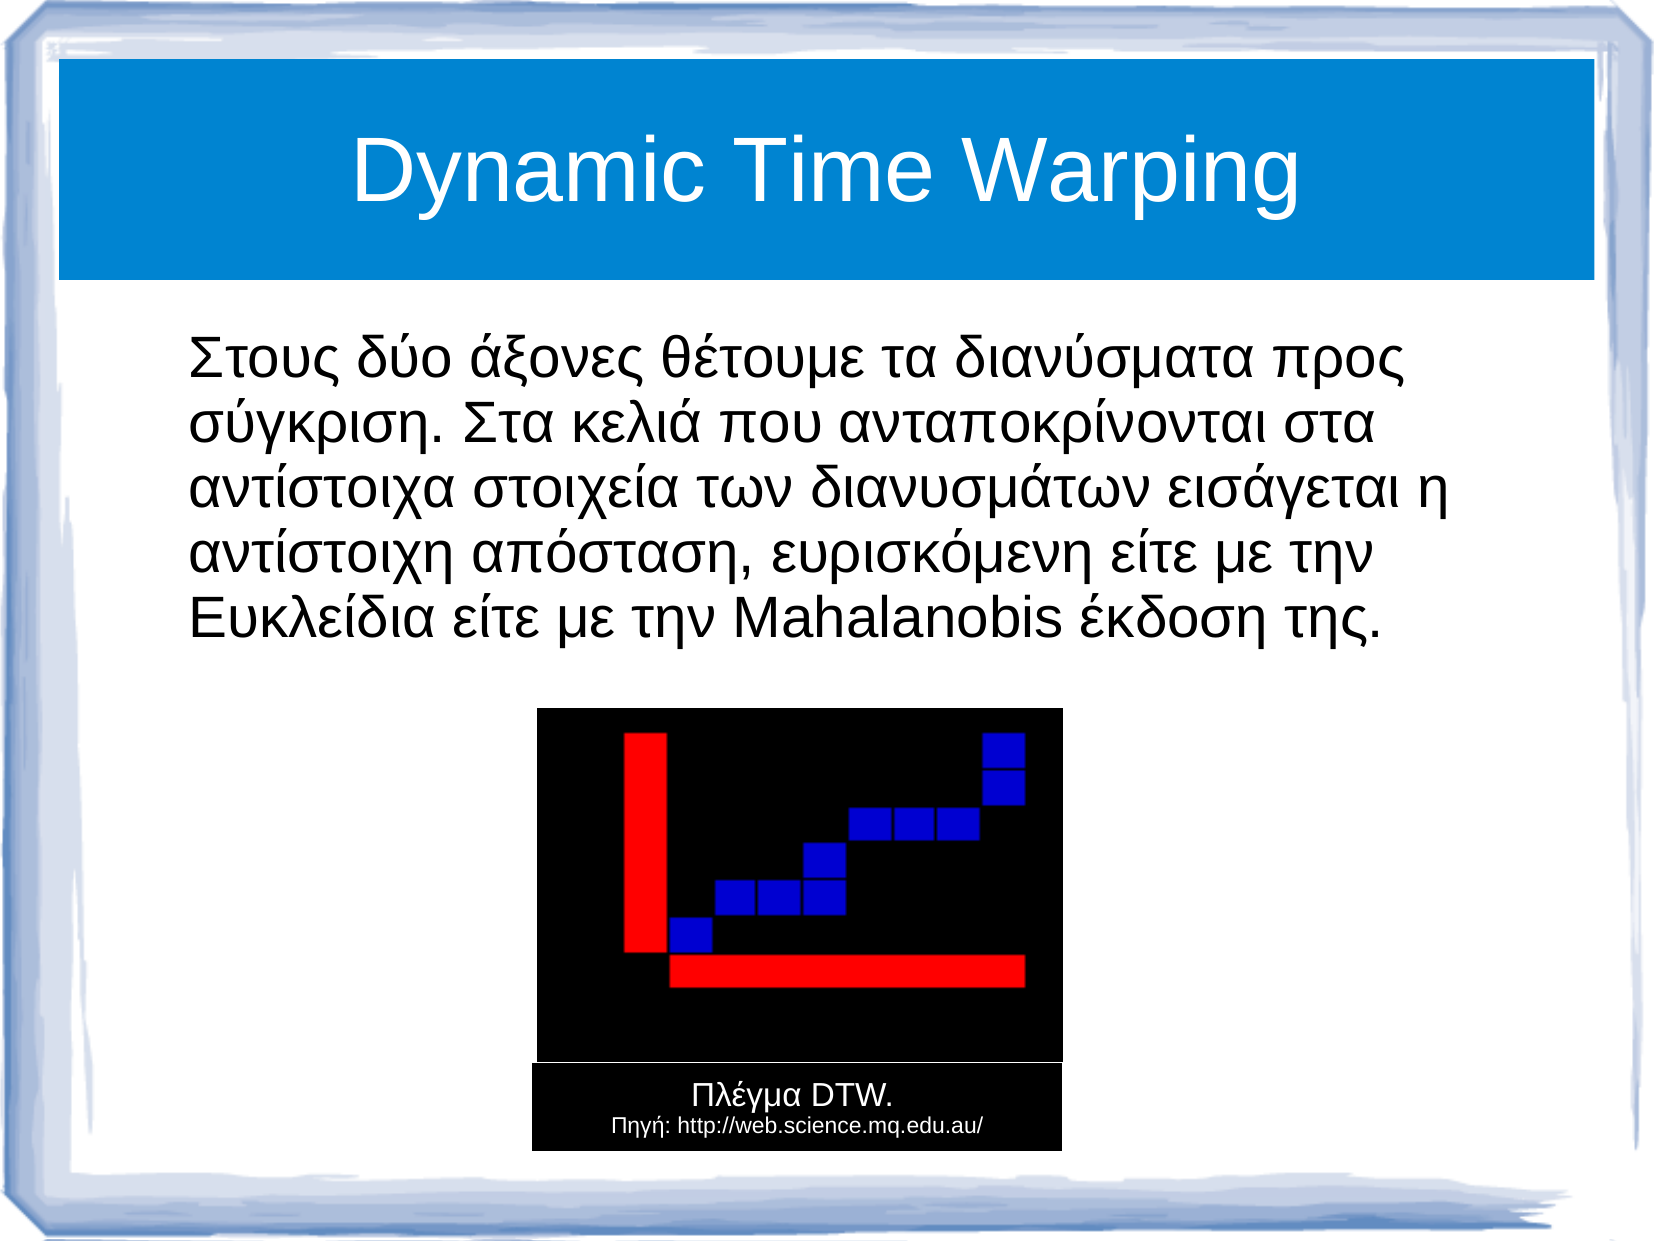

# Dynamic Time Warping
Στους δύο άξονες θέτουμε τα διανύσματα προς σύγκριση. Στα κελιά που ανταποκρίνονται στα αντίστοιχα στοιχεία των διανυσμάτων εισάγεται η αντίστοιχη απόσταση, ευρισκόμενη είτε με την Ευκλείδια είτε με την Mahalanobis έκδοση της.
Πλέγμα DTW.
Πηγή: http://web.science.mq.edu.au/